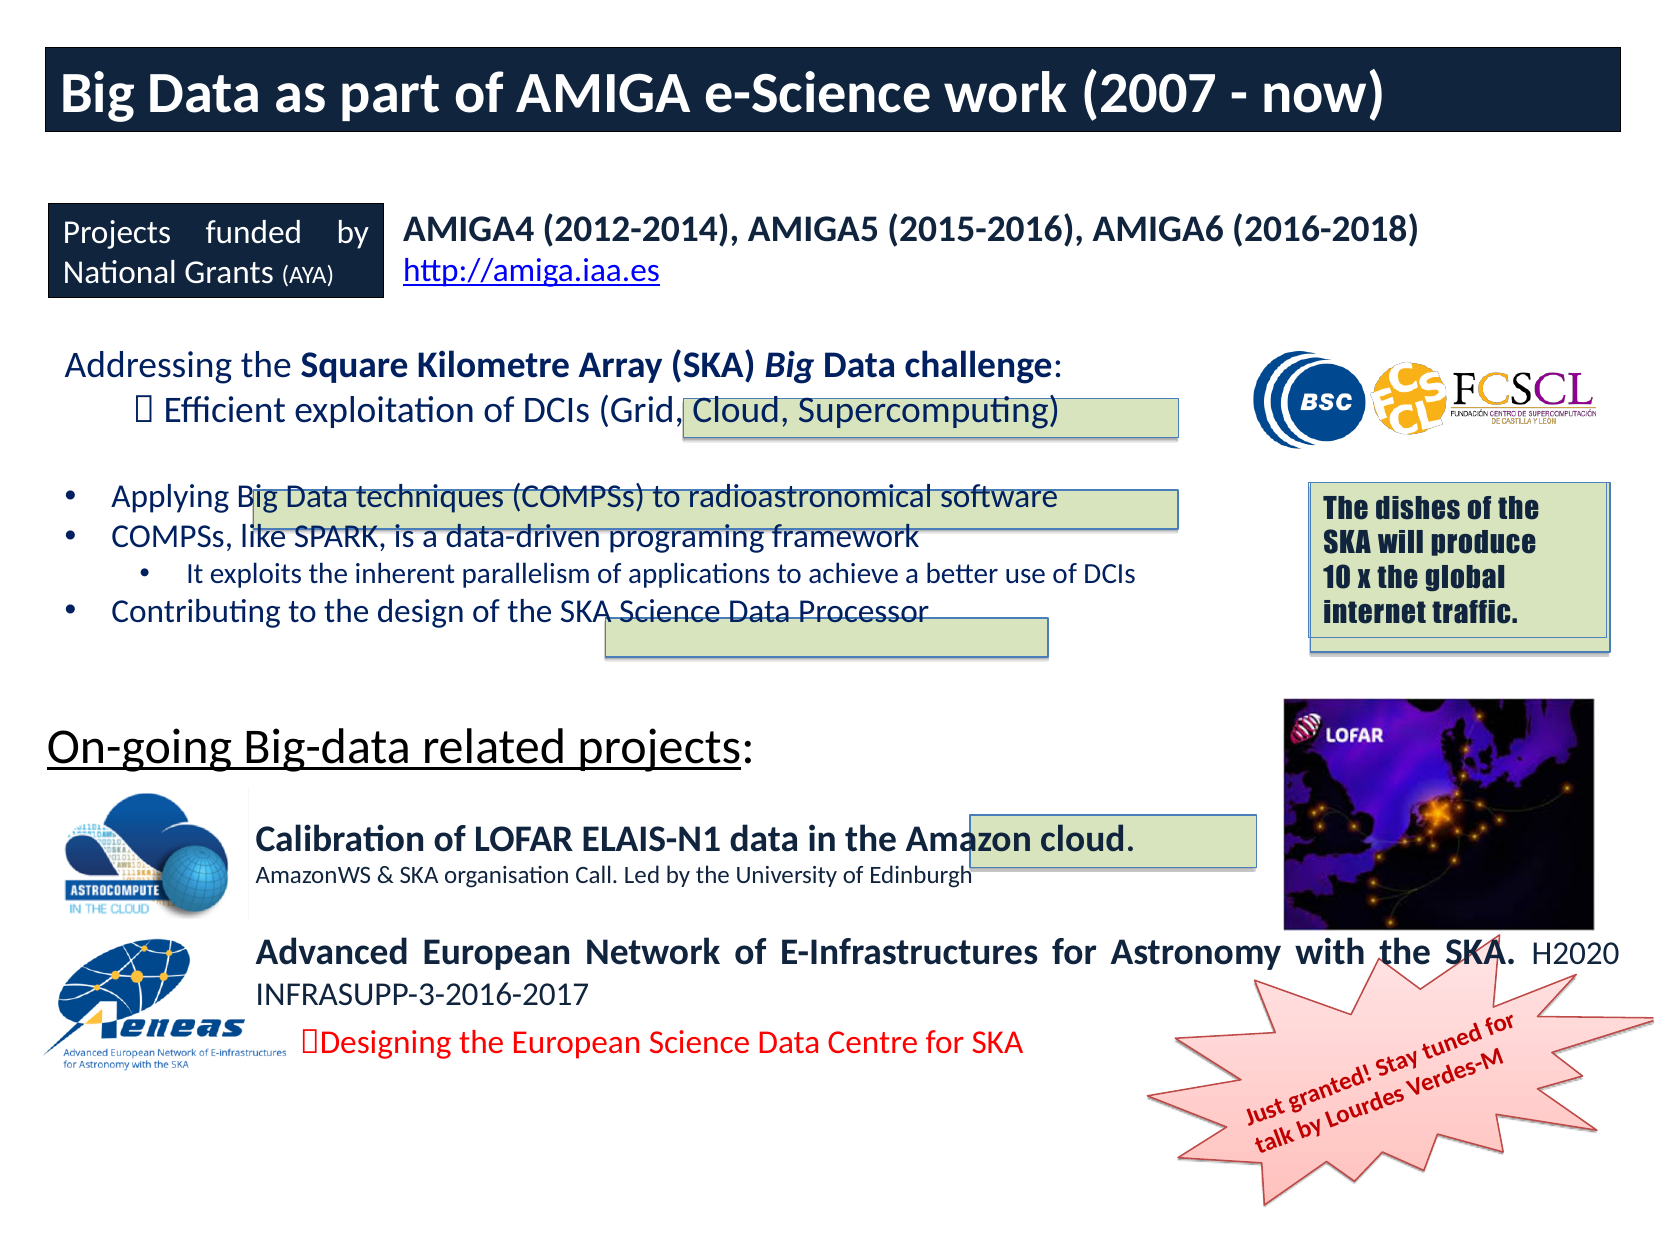

Big Data as part of AMIGA e-Science work (2007 - now)
AMIGA4 (2012-2014), AMIGA5 (2015-2016), AMIGA6 (2016-2018)
http://amiga.iaa.es
Projects funded by National Grants (AYA)
Addressing the Square Kilometre Array (SKA) Big Data challenge:
  Efficient exploitation of DCIs (Grid, Cloud, Supercomputing)
Applying Big Data techniques (COMPSs) to radioastronomical software
COMPSs, like SPARK, is a data-driven programing framework
It exploits the inherent parallelism of applications to achieve a better use of DCIs
Contributing to the design of the SKA Science Data Processor
The dishes of the SKA will produce
10 x the global internet traffic.
On-going Big-data related projects:
Calibration of LOFAR ELAIS-N1 data in the Amazon cloud.
AmazonWS & SKA organisation Call. Led by the University of Edinburgh
Advanced European Network of E-Infrastructures for Astronomy with the SKA. H2020 INFRASUPP-3-2016-2017
Designing the European Science Data Centre for SKA
Just granted! Stay tuned for talk by Lourdes Verdes-M